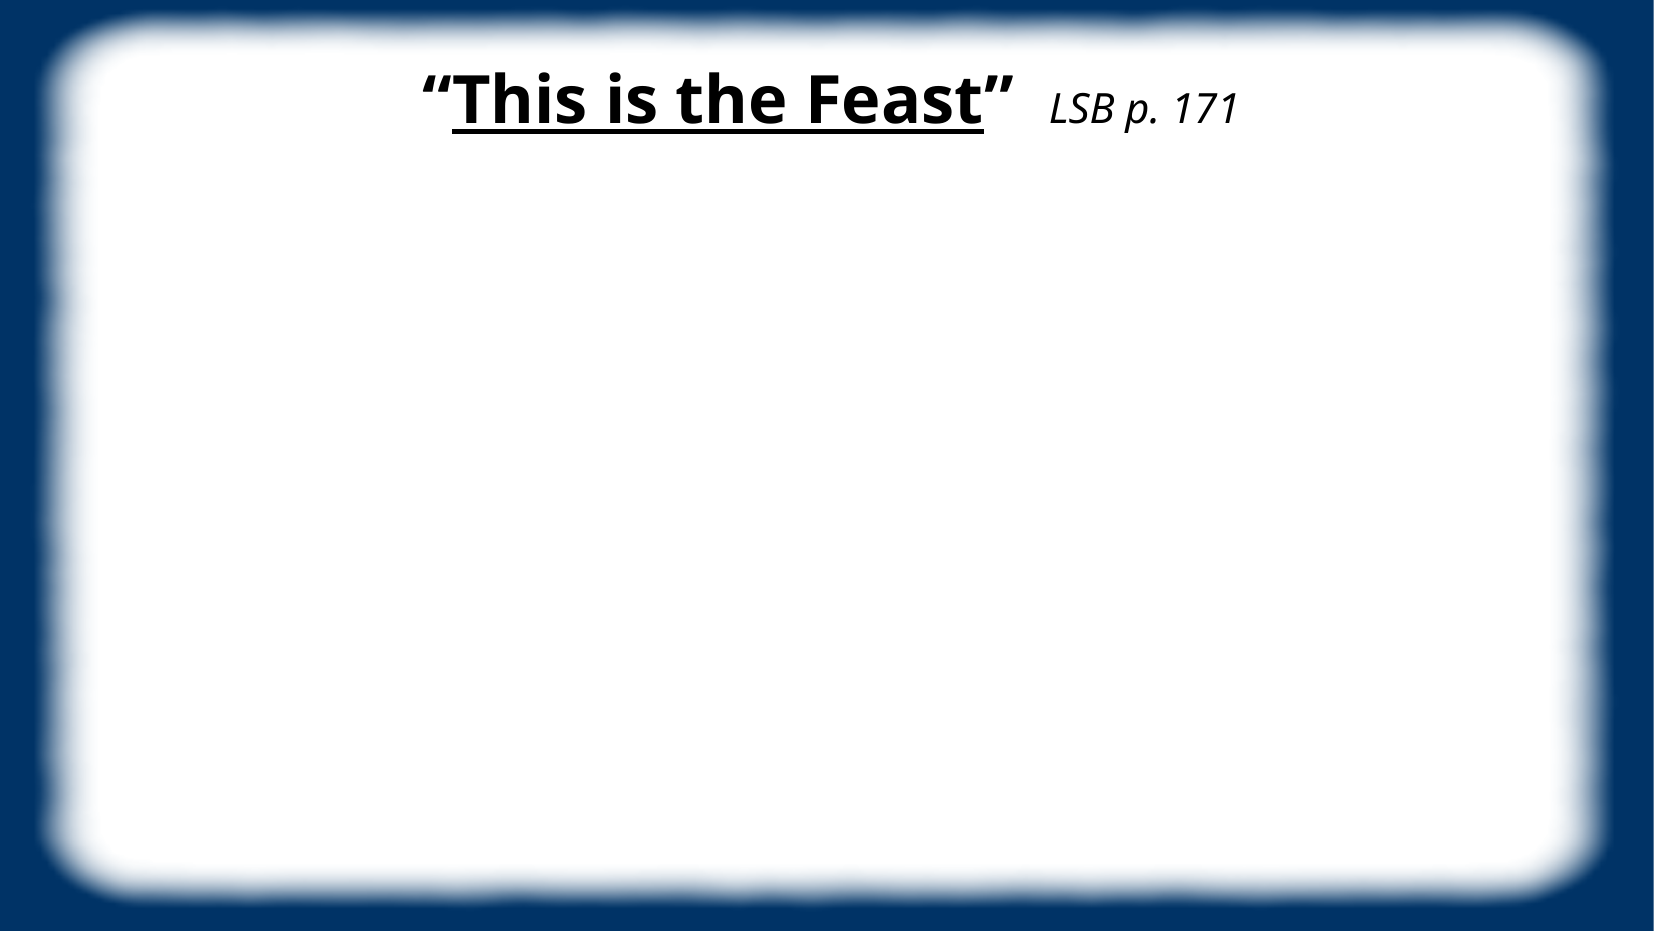

“This is the Feast” LSB p. 171